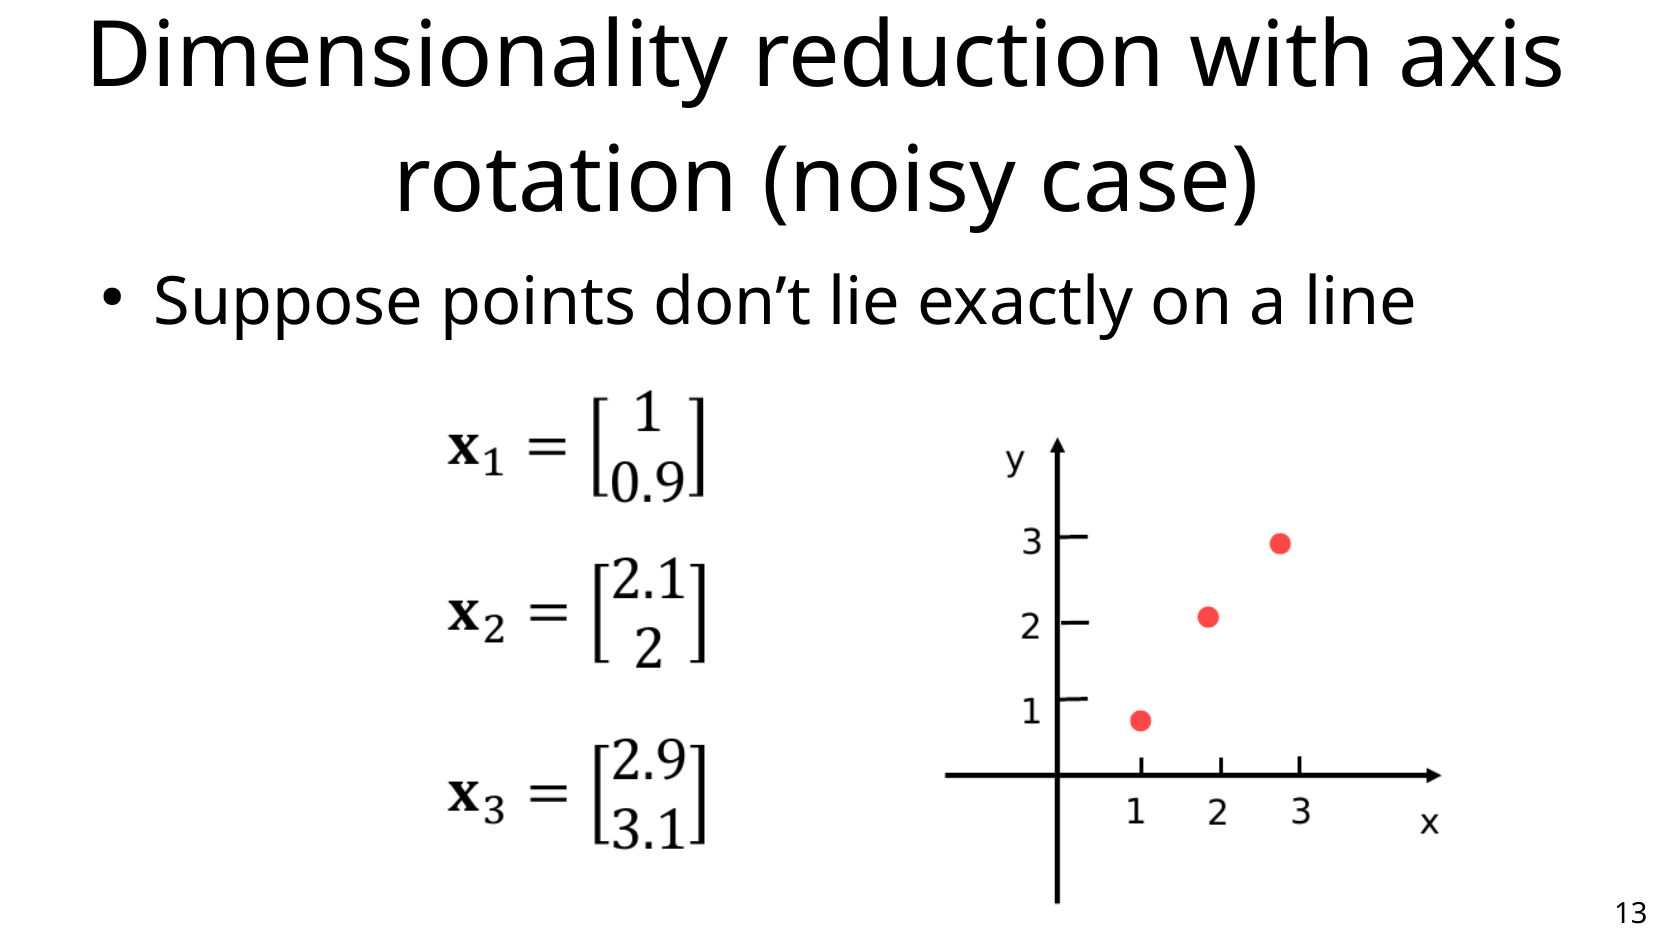

# Dimensionality reduction with axis rotation (noisy case)
Suppose points don’t lie exactly on a line
13